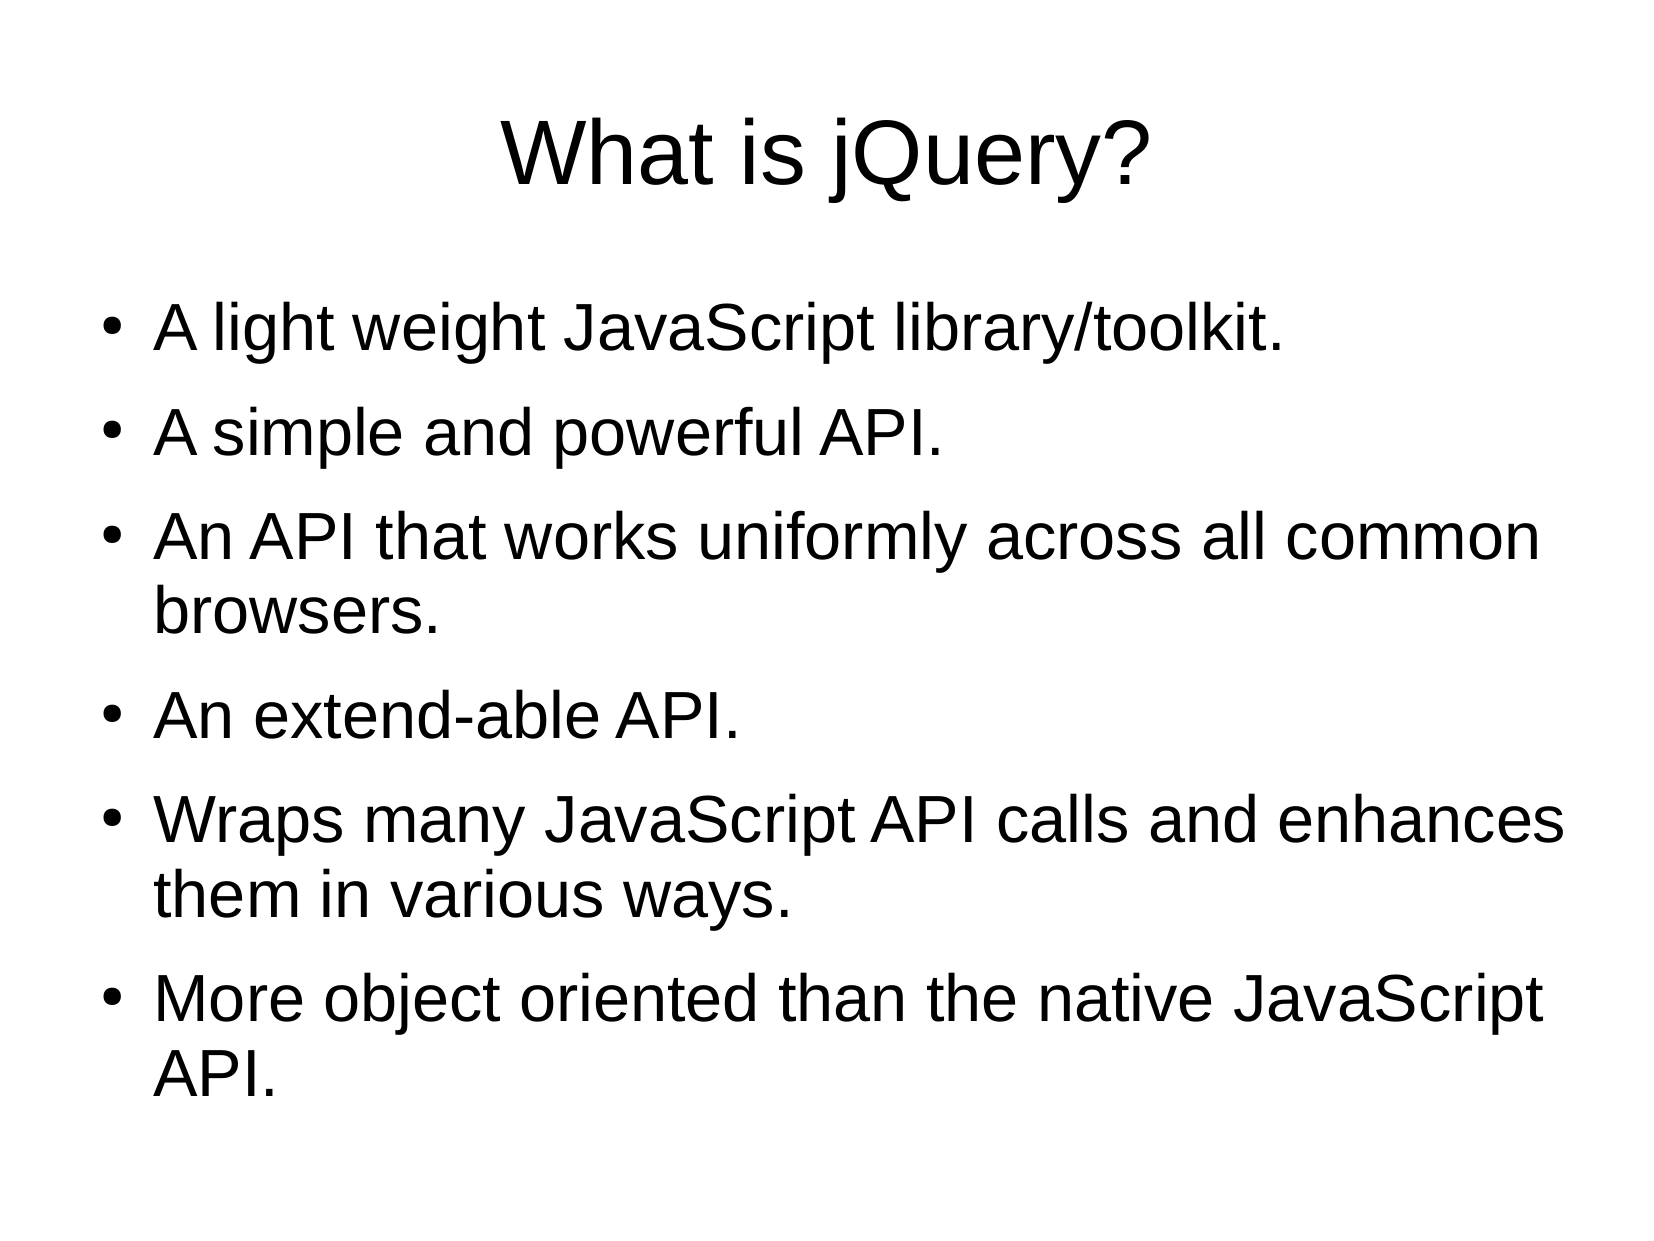

# What is jQuery?
A light weight JavaScript library/toolkit.
A simple and powerful API.
An API that works uniformly across all common browsers.
An extend-able API.
Wraps many JavaScript API calls and enhances them in various ways.
More object oriented than the native JavaScript API.